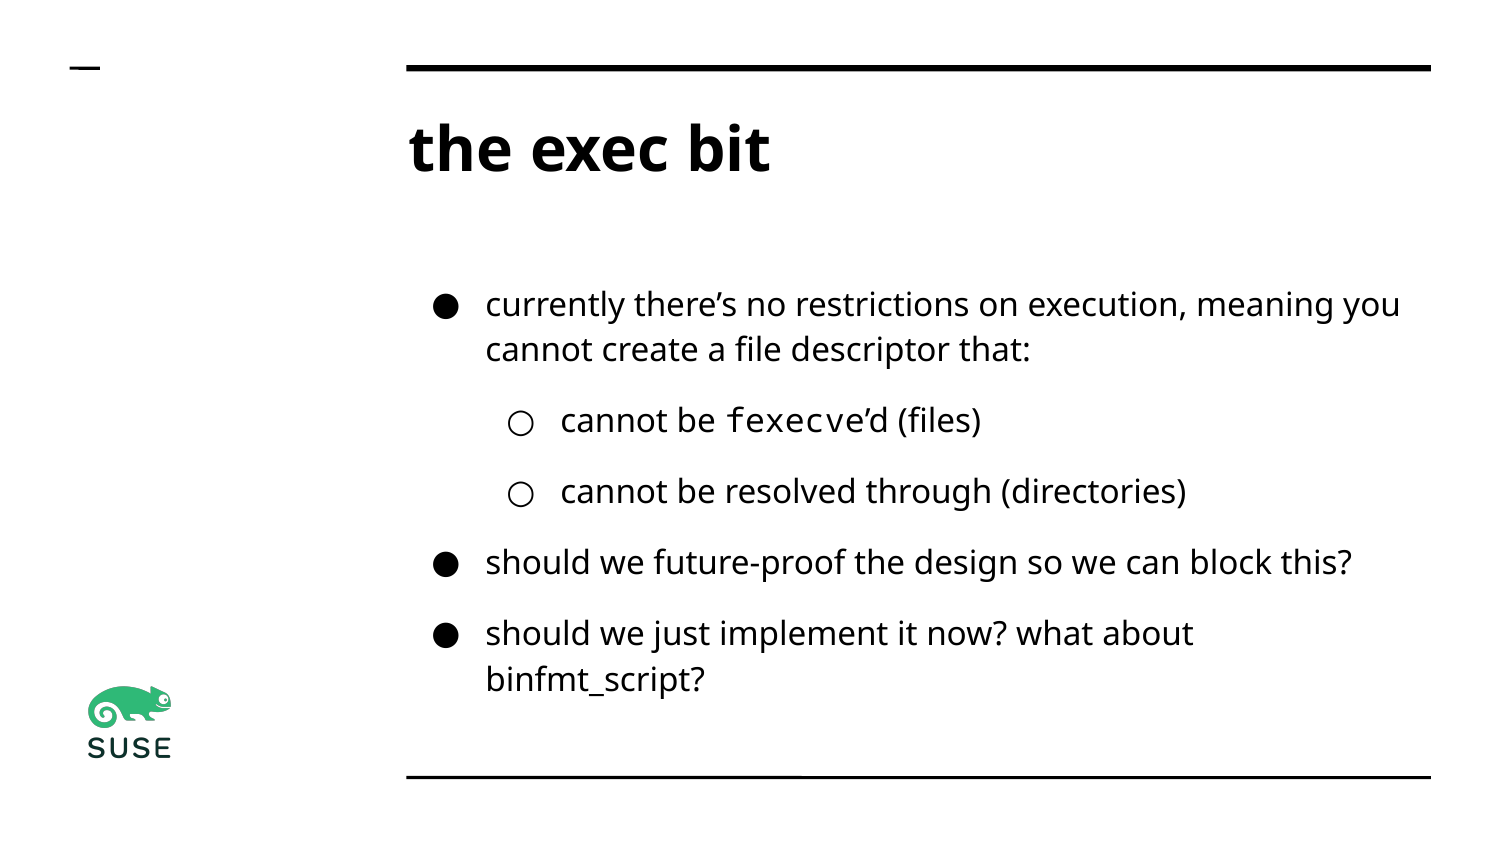

# the exec bit
currently there’s no restrictions on execution, meaning you cannot create a file descriptor that:
cannot be fexecve’d (files)
cannot be resolved through (directories)
should we future-proof the design so we can block this?
should we just implement it now? what about binfmt_script?